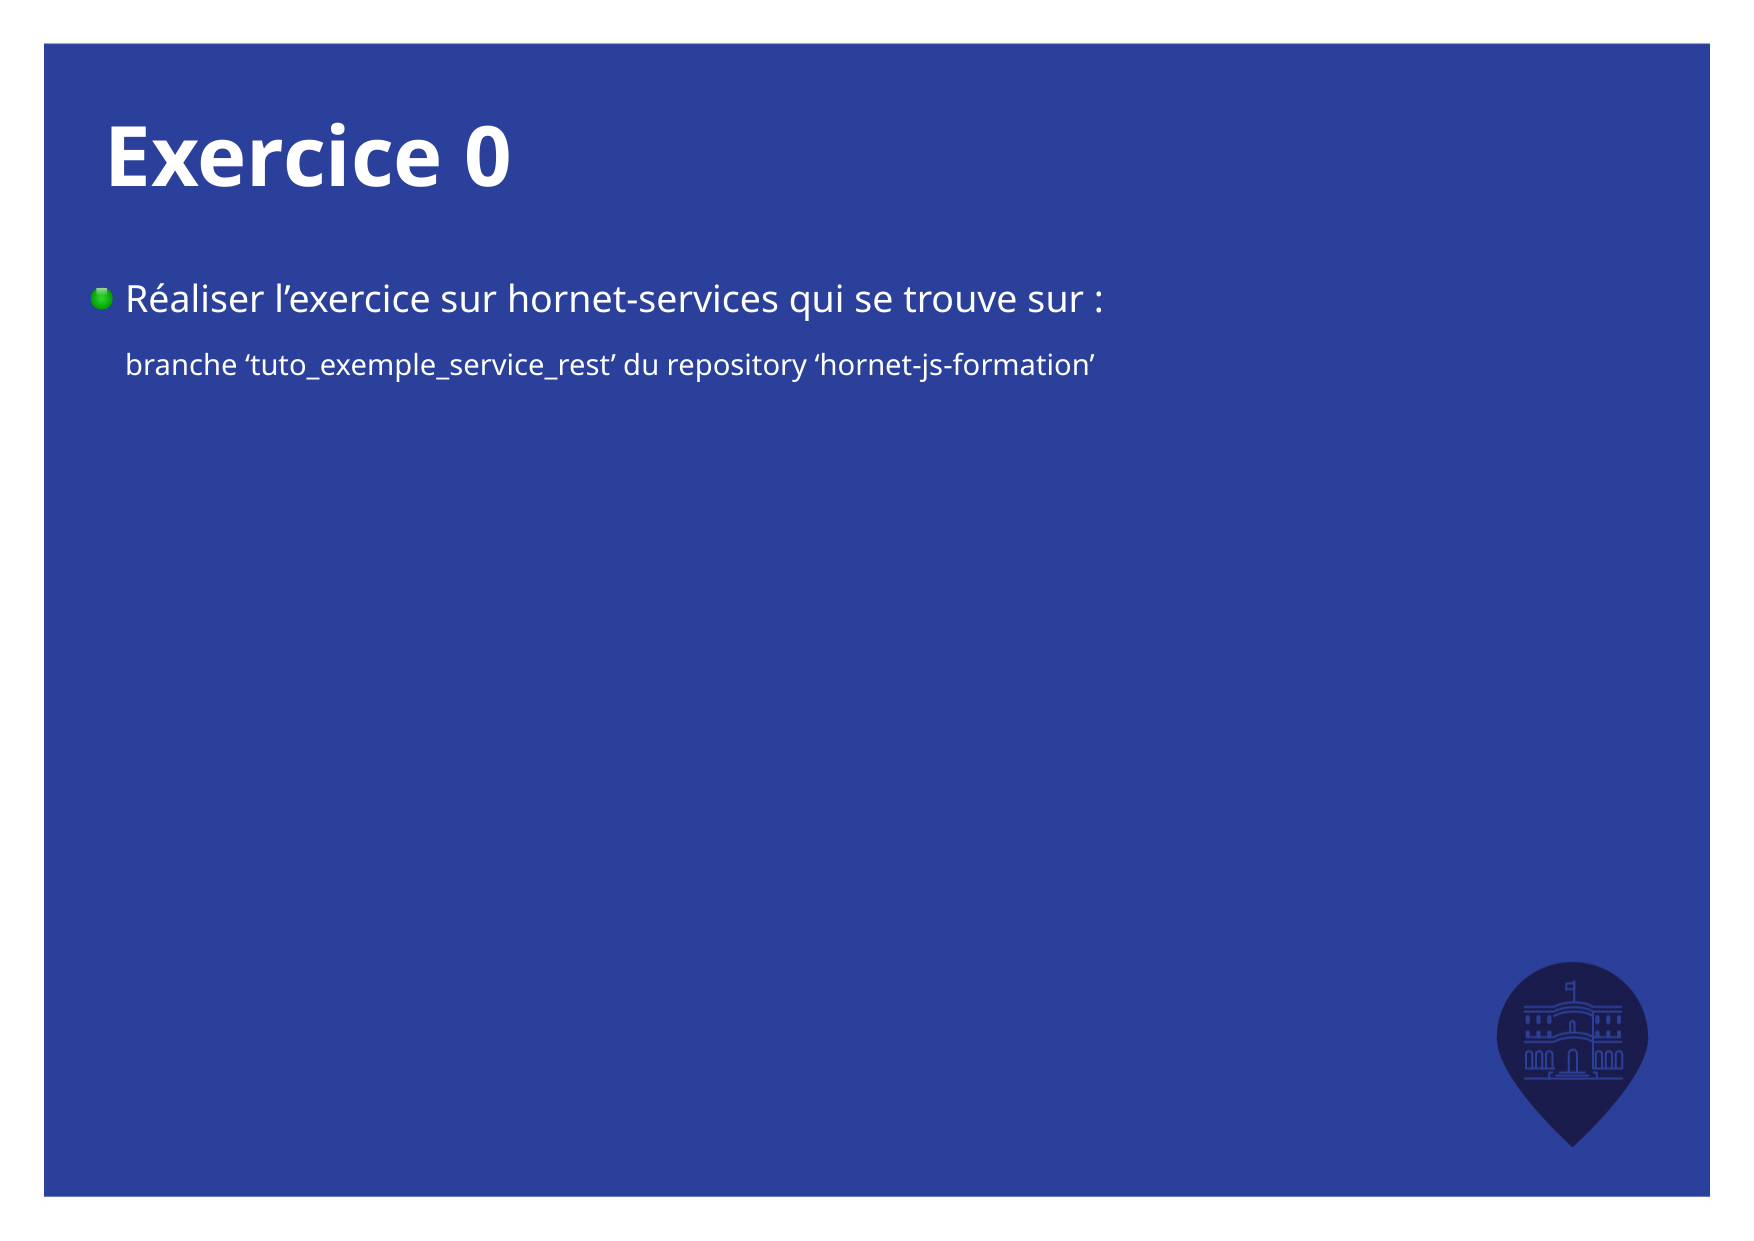

# Exercice 0
Réaliser l’exercice sur hornet-services qui se trouve sur :
branche ‘tuto_exemple_service_rest’ du repository ‘hornet-js-formation’